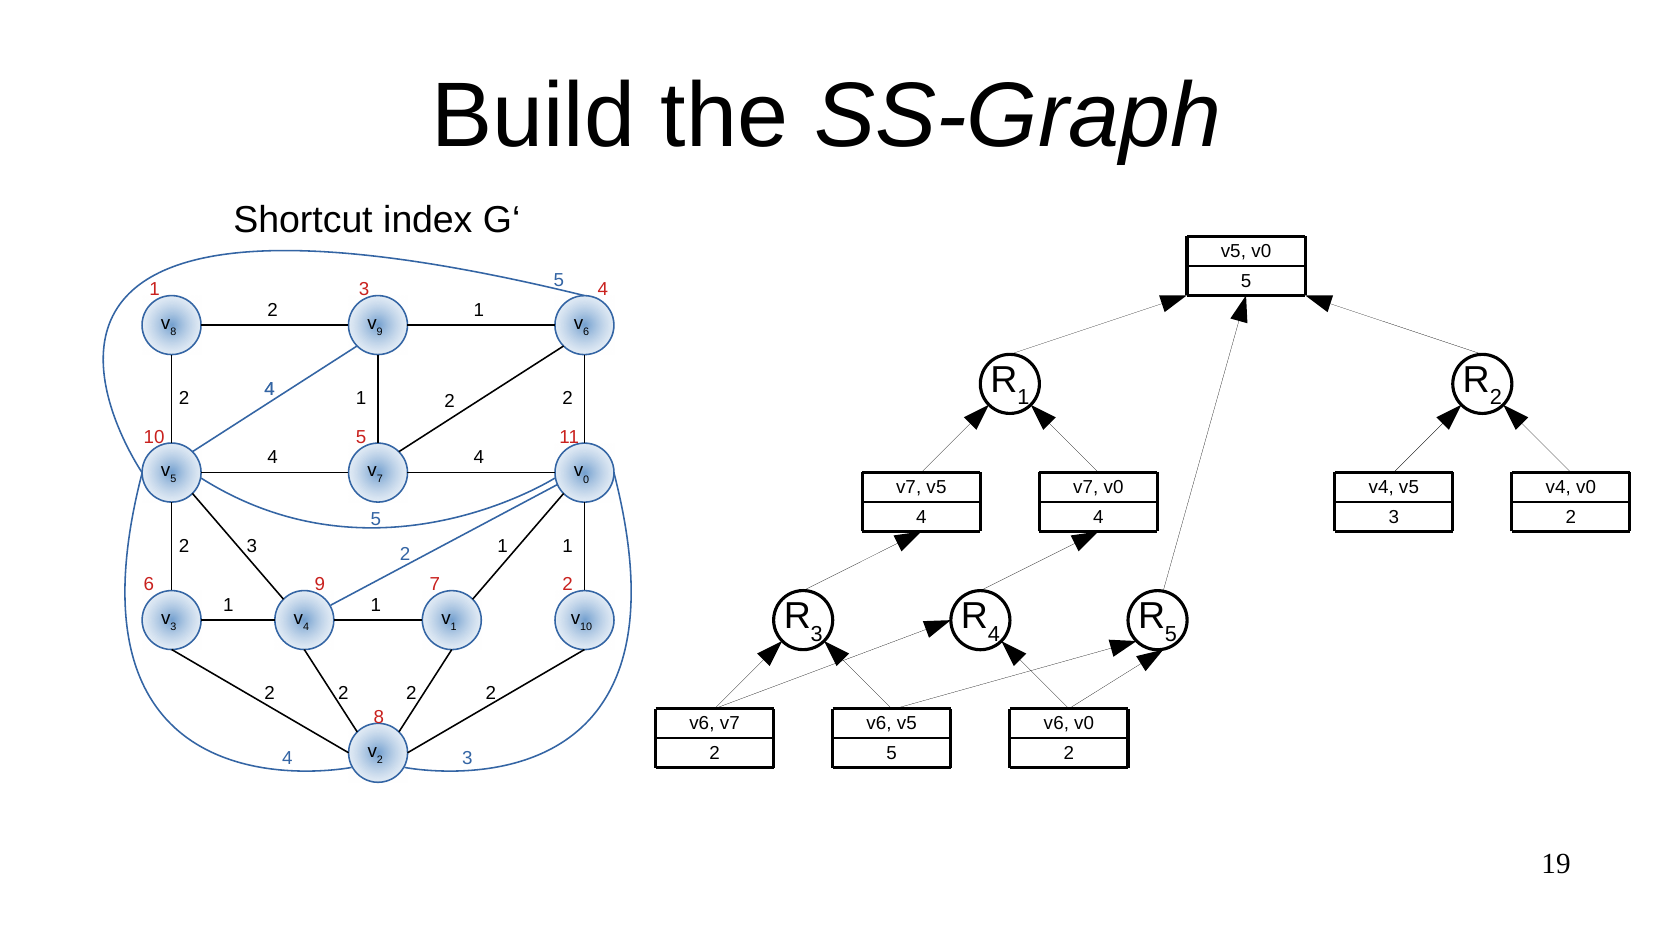

# Build the SS-Graph
Shortcut index G‘
v5, v0
5
R1
R2
v7, v5
v7, v0
v4, v5
v4, v0
4
4
3
2
R3
R4
R5
v6, v7
v6, v5
v6, v0
2
5
2
19